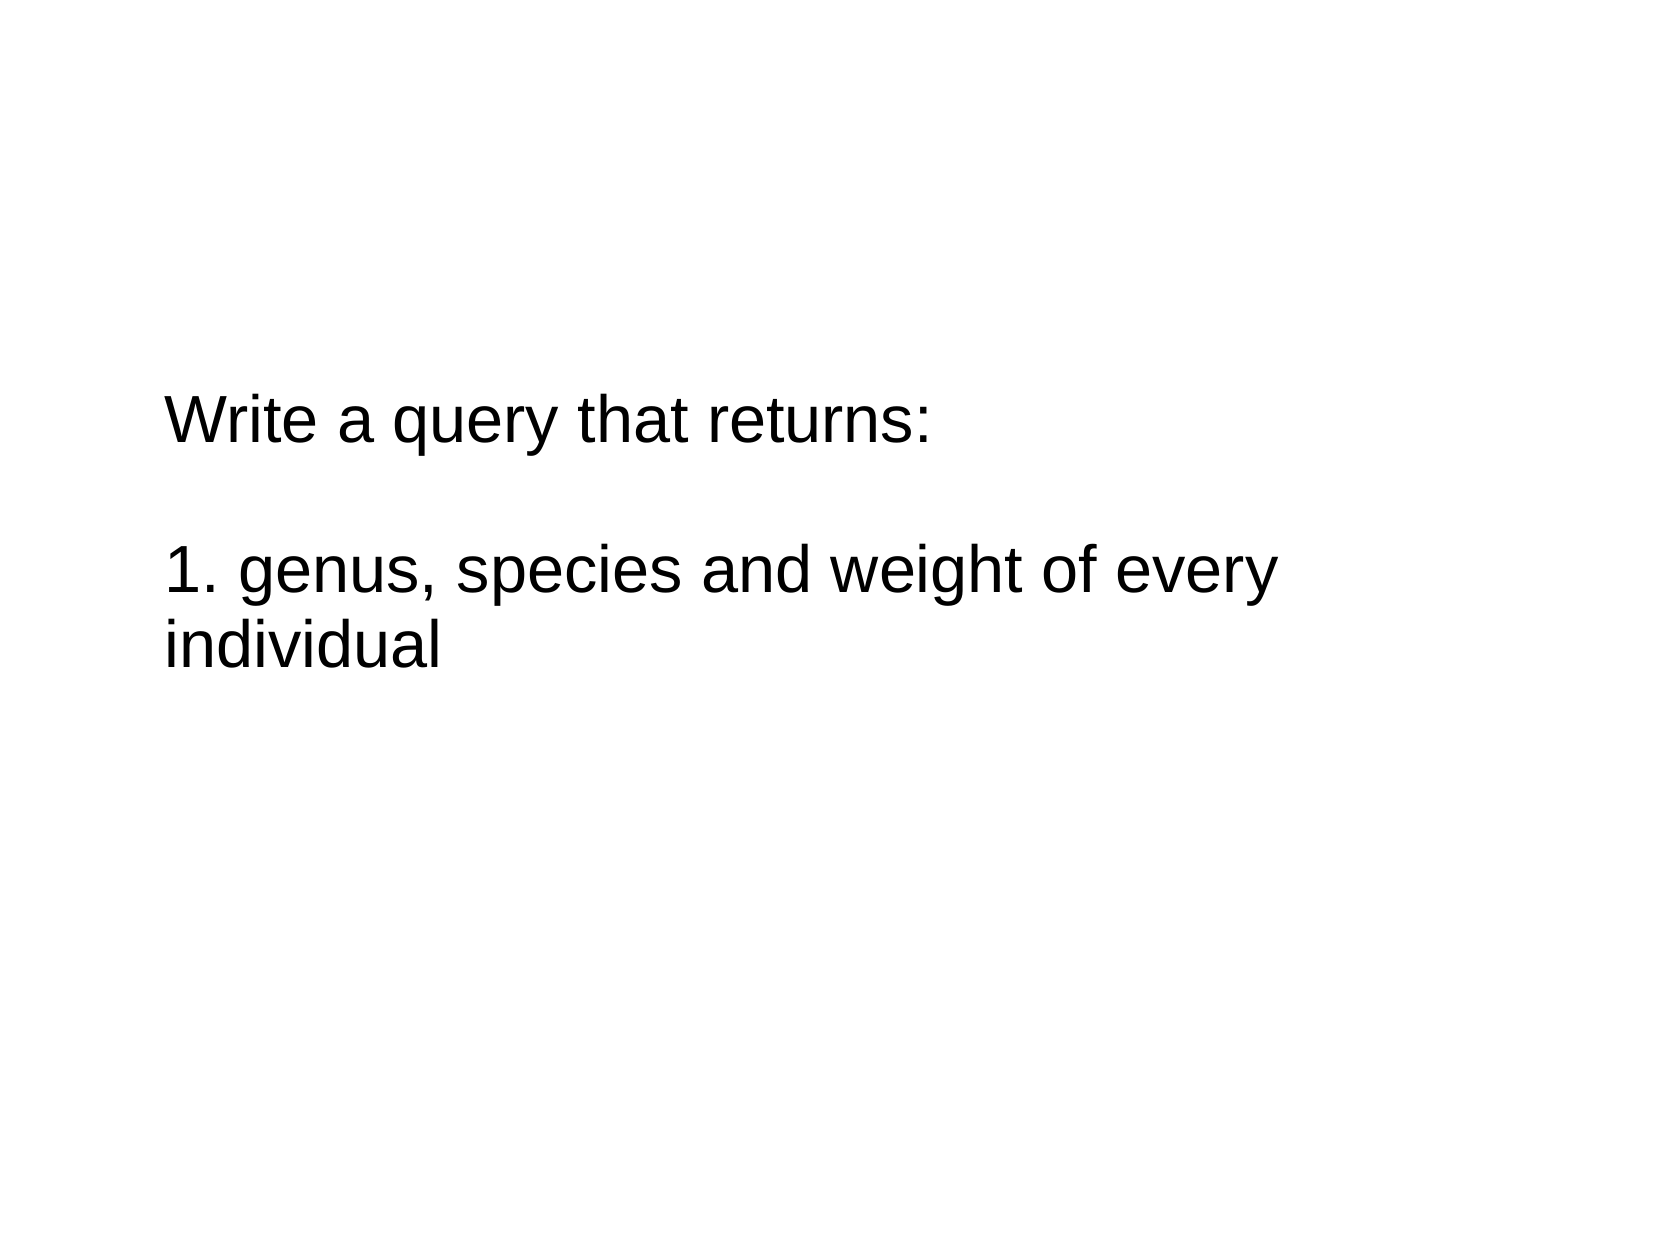

Write a query that returns:
1. genus, species and weight of every individual